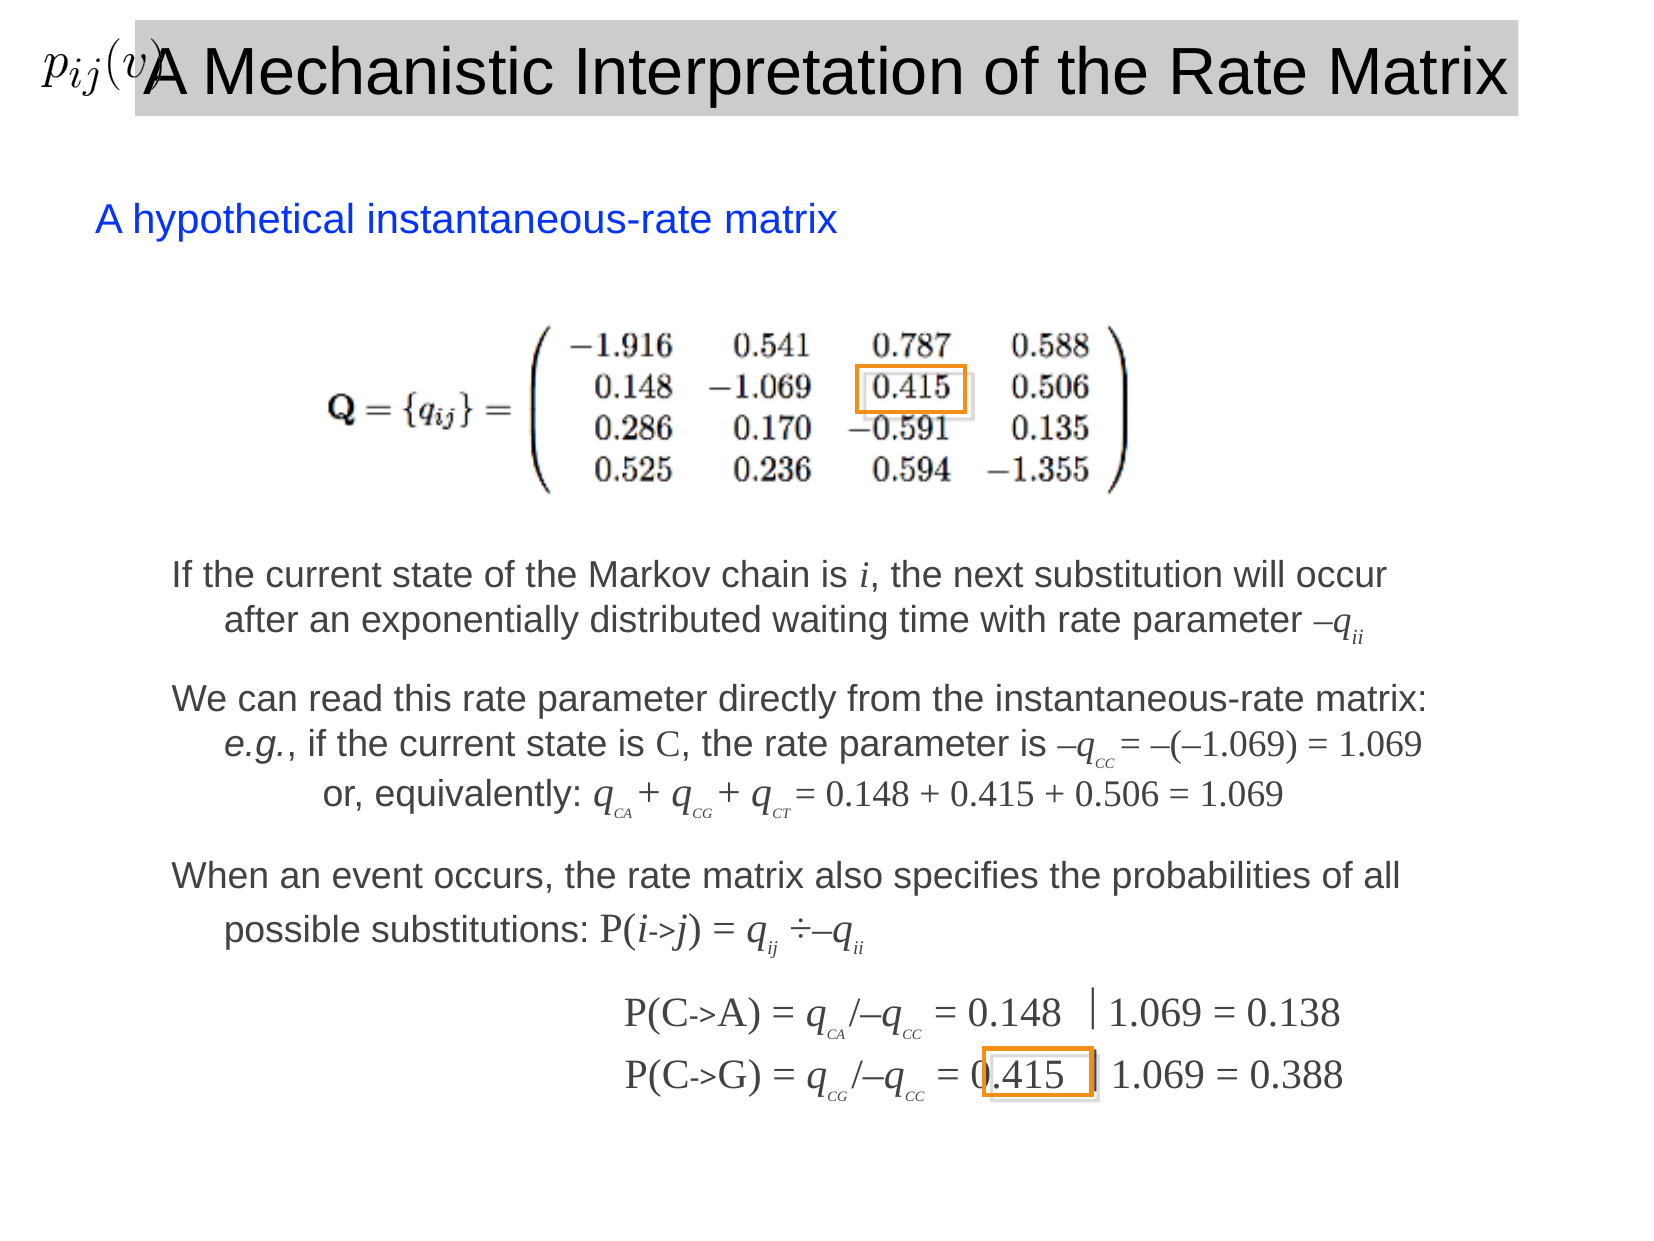

A Mechanistic Interpretation of the Rate Matrix
A hypothetical instantaneous-rate matrix
If the current state of the Markov chain is i, the next substitution will occur
 after an exponentially distributed waiting time with rate parameter –qii
We can read this rate parameter directly from the instantaneous-rate matrix:
 e.g., if the current state is C, the rate parameter is –qCC = –(–1.069) = 1.069
or, equivalently: qCA + qCG + qCT = 0.148 + 0.415 + 0.506 = 1.069
When an event occurs, the rate matrix also specifies the probabilities of all
 possible substitutions: P(i->j) = qij ÷–qii
P(C->A) = qCA /–qCC = 0.148 ÷ 1.069 = 0.138
P(C->G) = qCG /–qCC = 0.415 ÷ 1.069 = 0.388